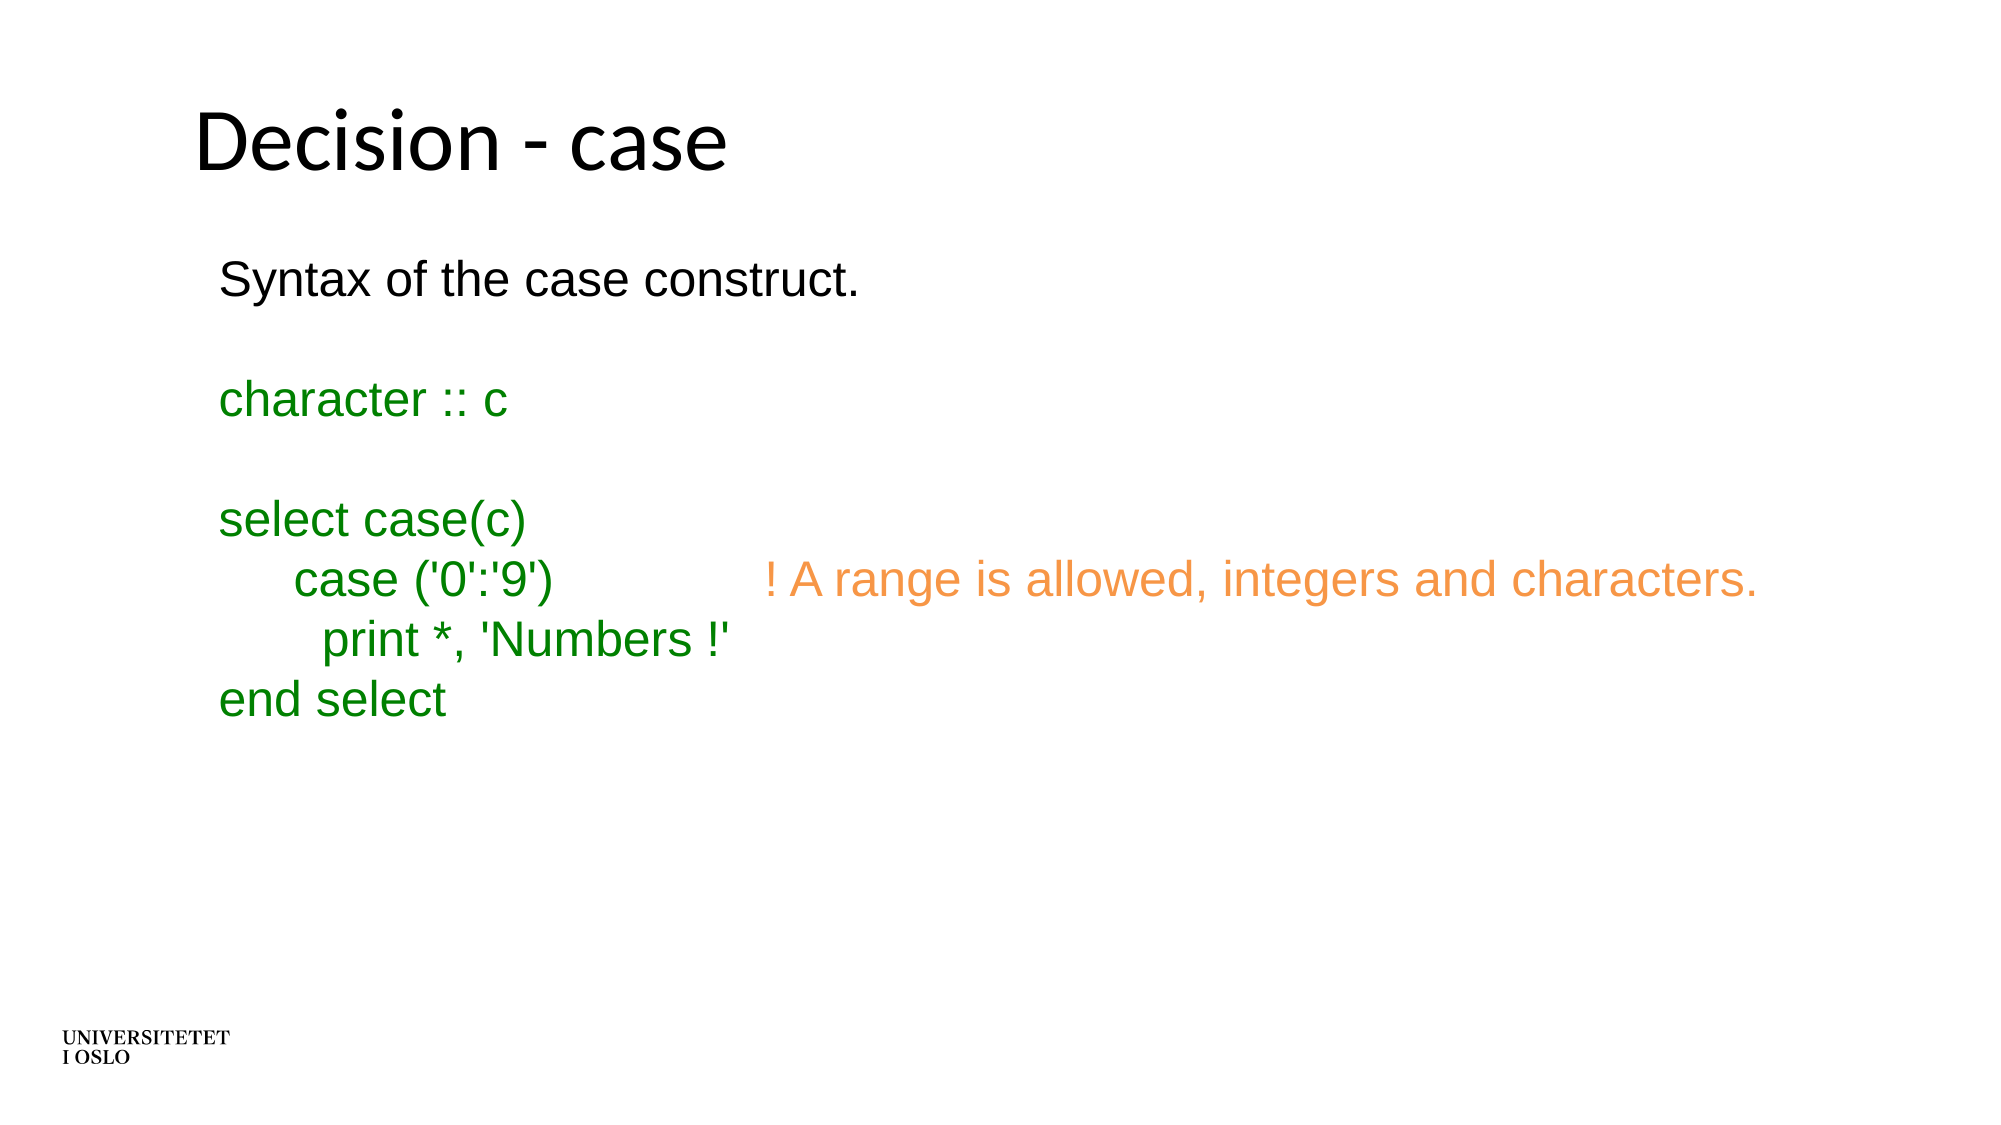

Decision - case
Syntax of the case construct.
character :: c
select case(c)
 	case ('0':'9') ! A range is allowed, integers and characters.
 	 print *, 'Numbers !'
end select